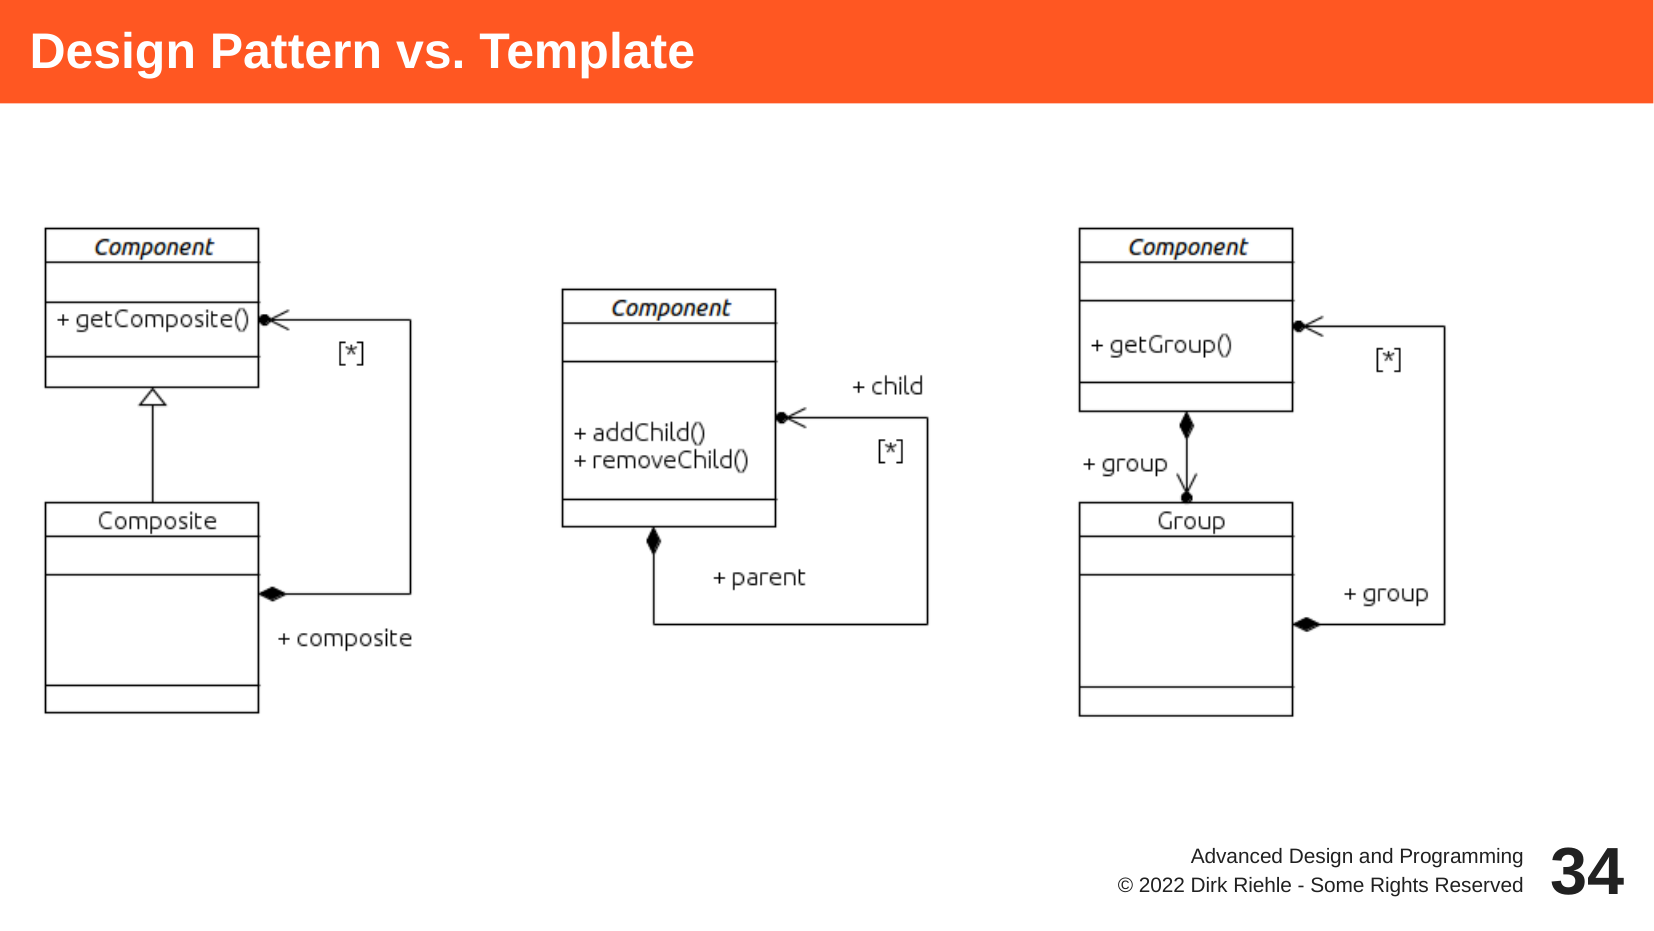

# Design Pattern vs. Template
Advanced Design and Programming
34
© 2022 Dirk Riehle - Some Rights Reserved